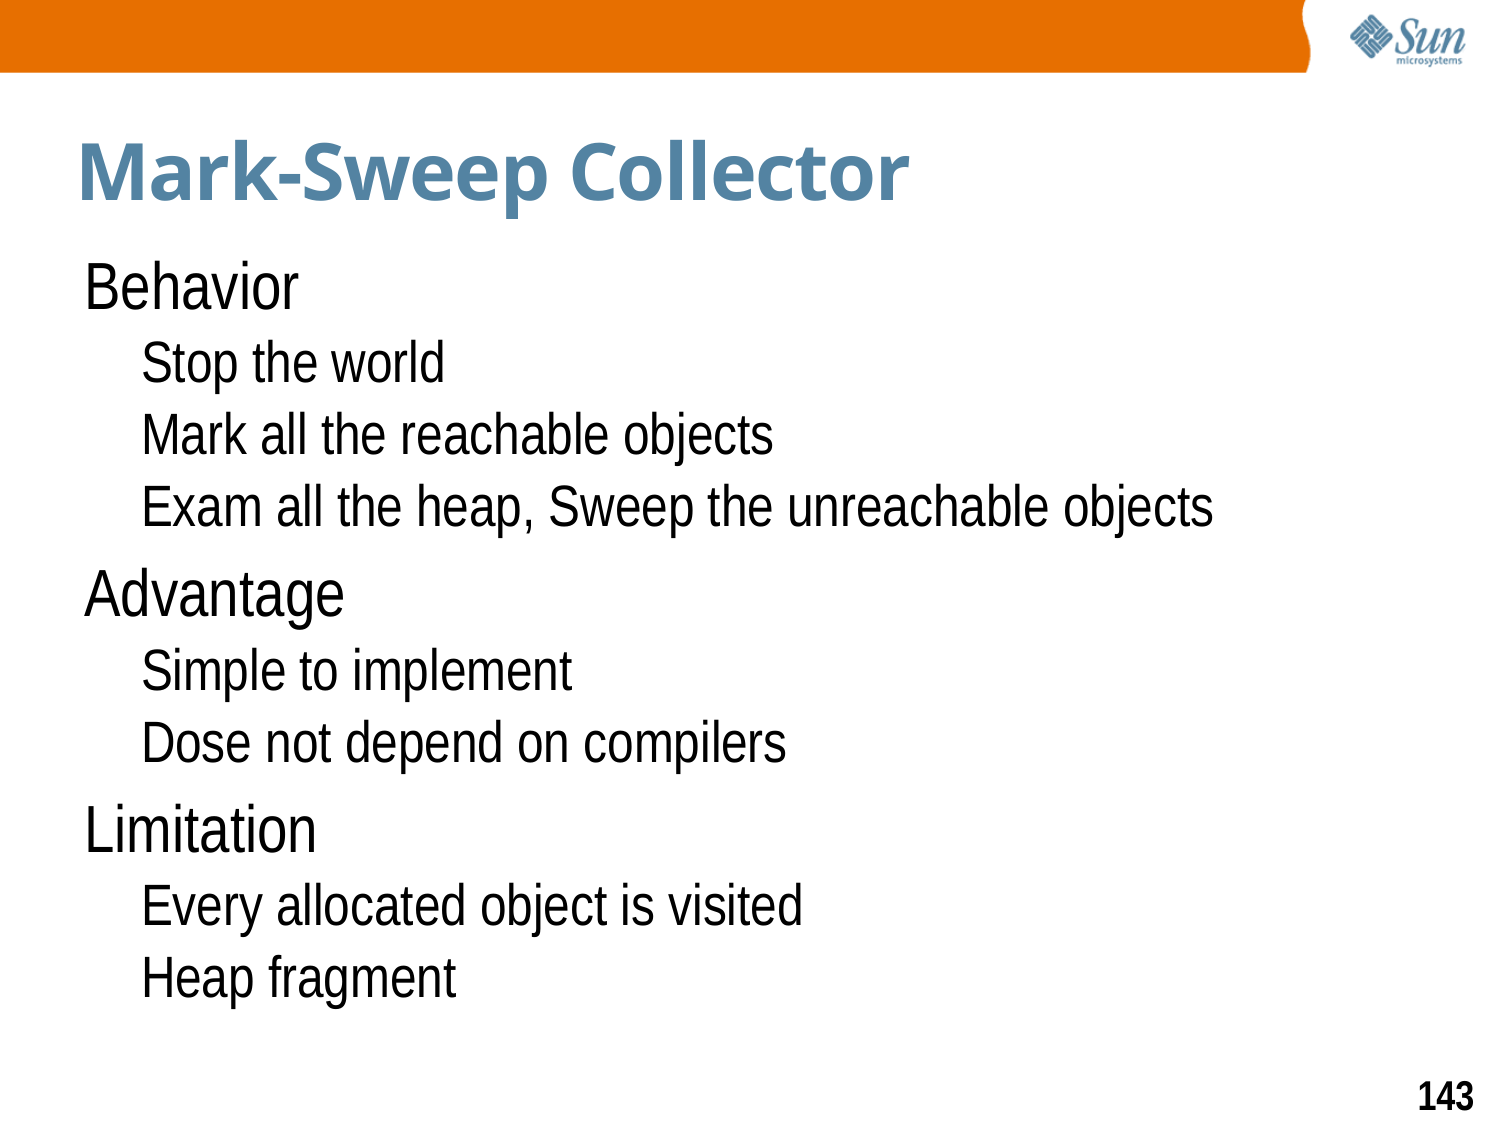

# Mark-Sweep Collector
Behavior
Stop the world
Mark all the reachable objects
Exam all the heap, Sweep the unreachable objects
Advantage
Simple to implement
Dose not depend on compilers
Limitation
Every allocated object is visited
Heap fragment